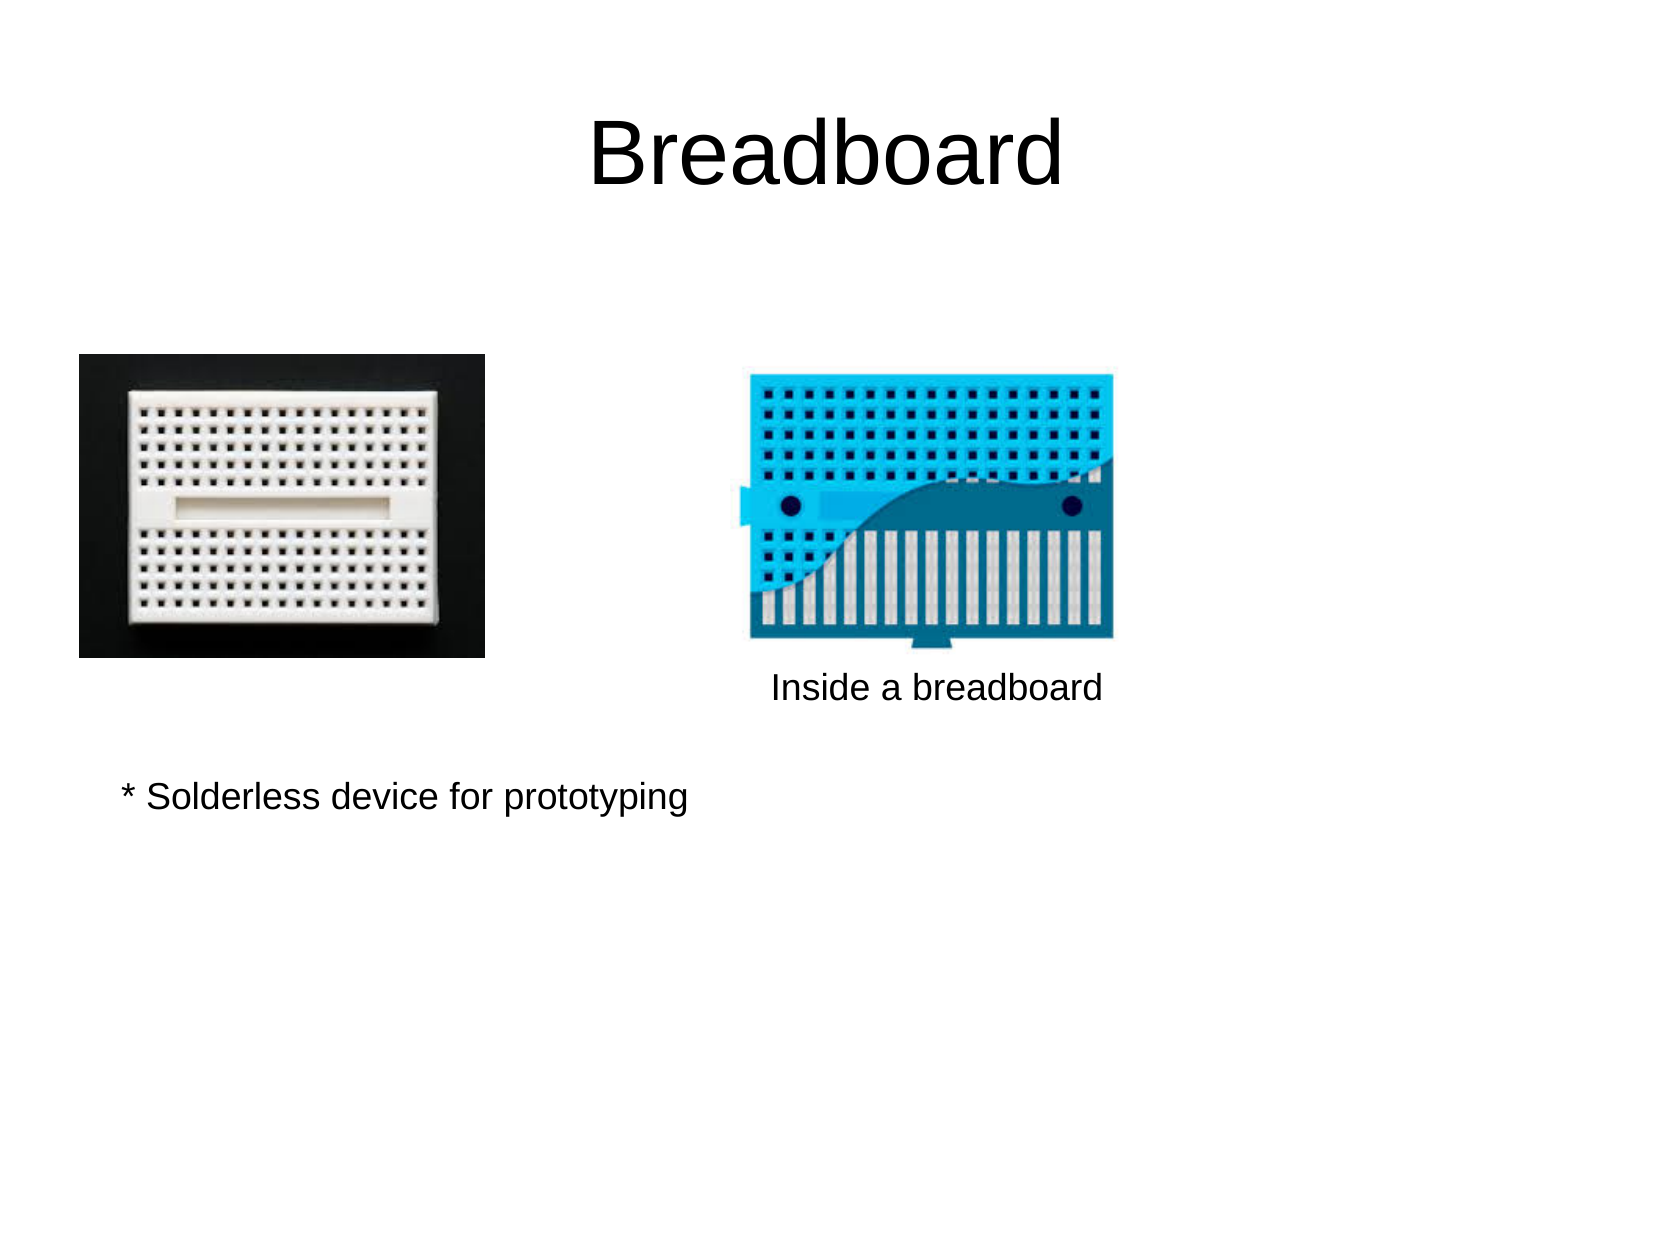

# Breadboard
Inside a breadboard
* Solderless device for prototyping